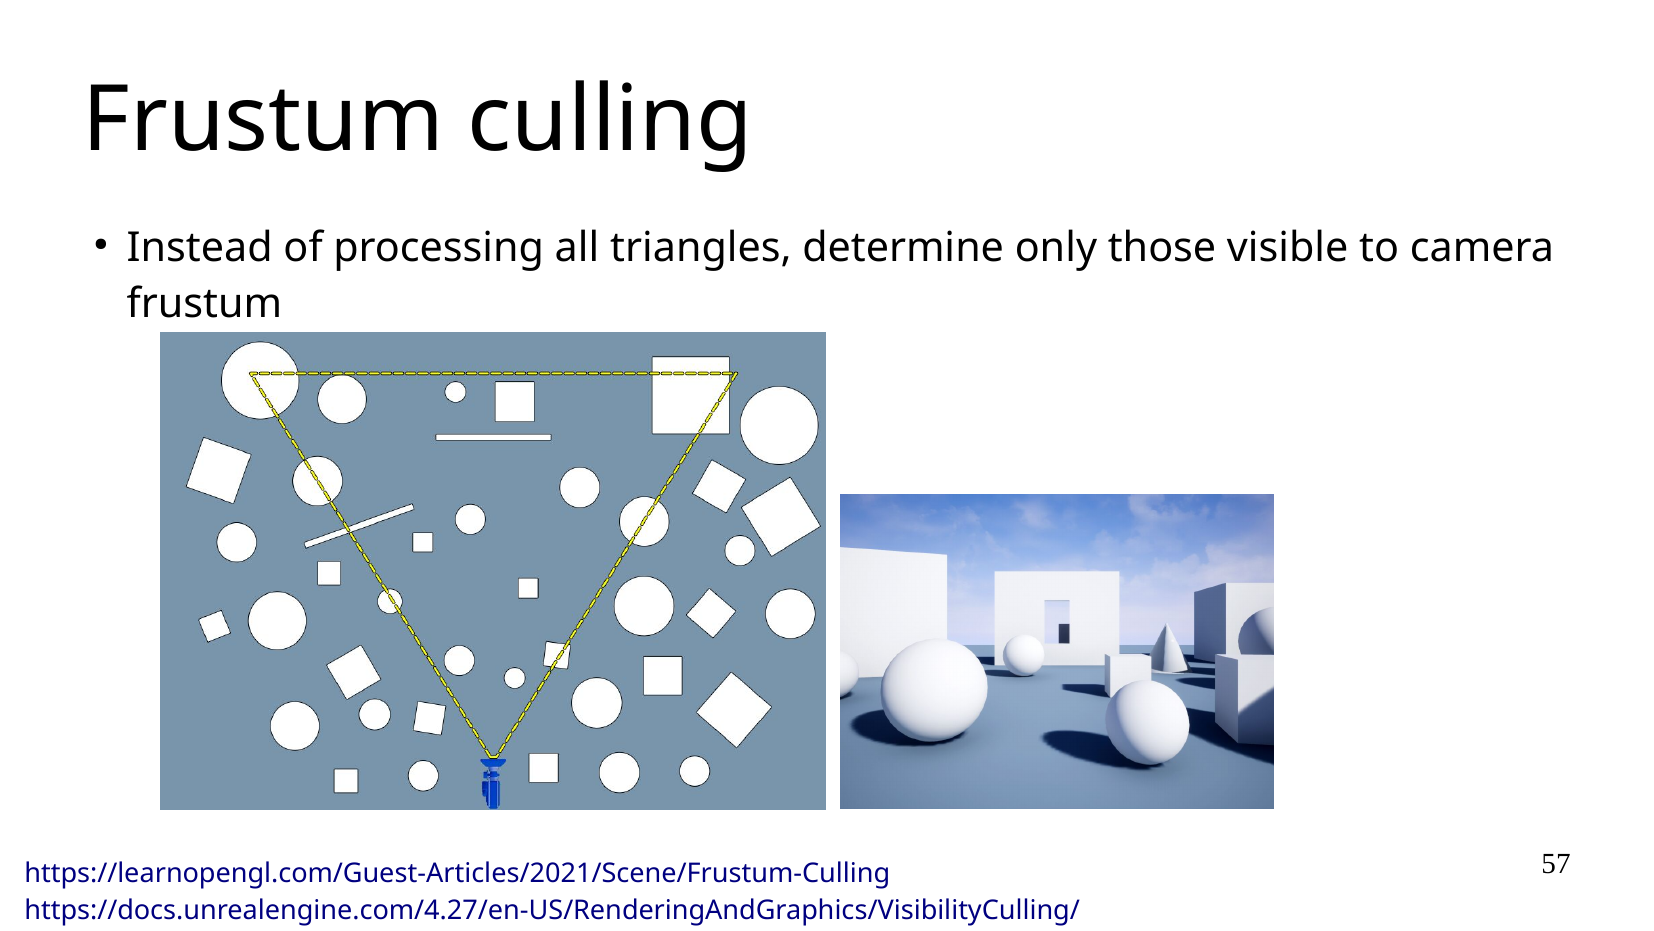

# Frustum culling
Instead of processing all triangles, determine only those visible to camera frustum
https://learnopengl.com/Guest-Articles/2021/Scene/Frustum-Culling
https://docs.unrealengine.com/4.27/en-US/RenderingAndGraphics/VisibilityCulling/
57